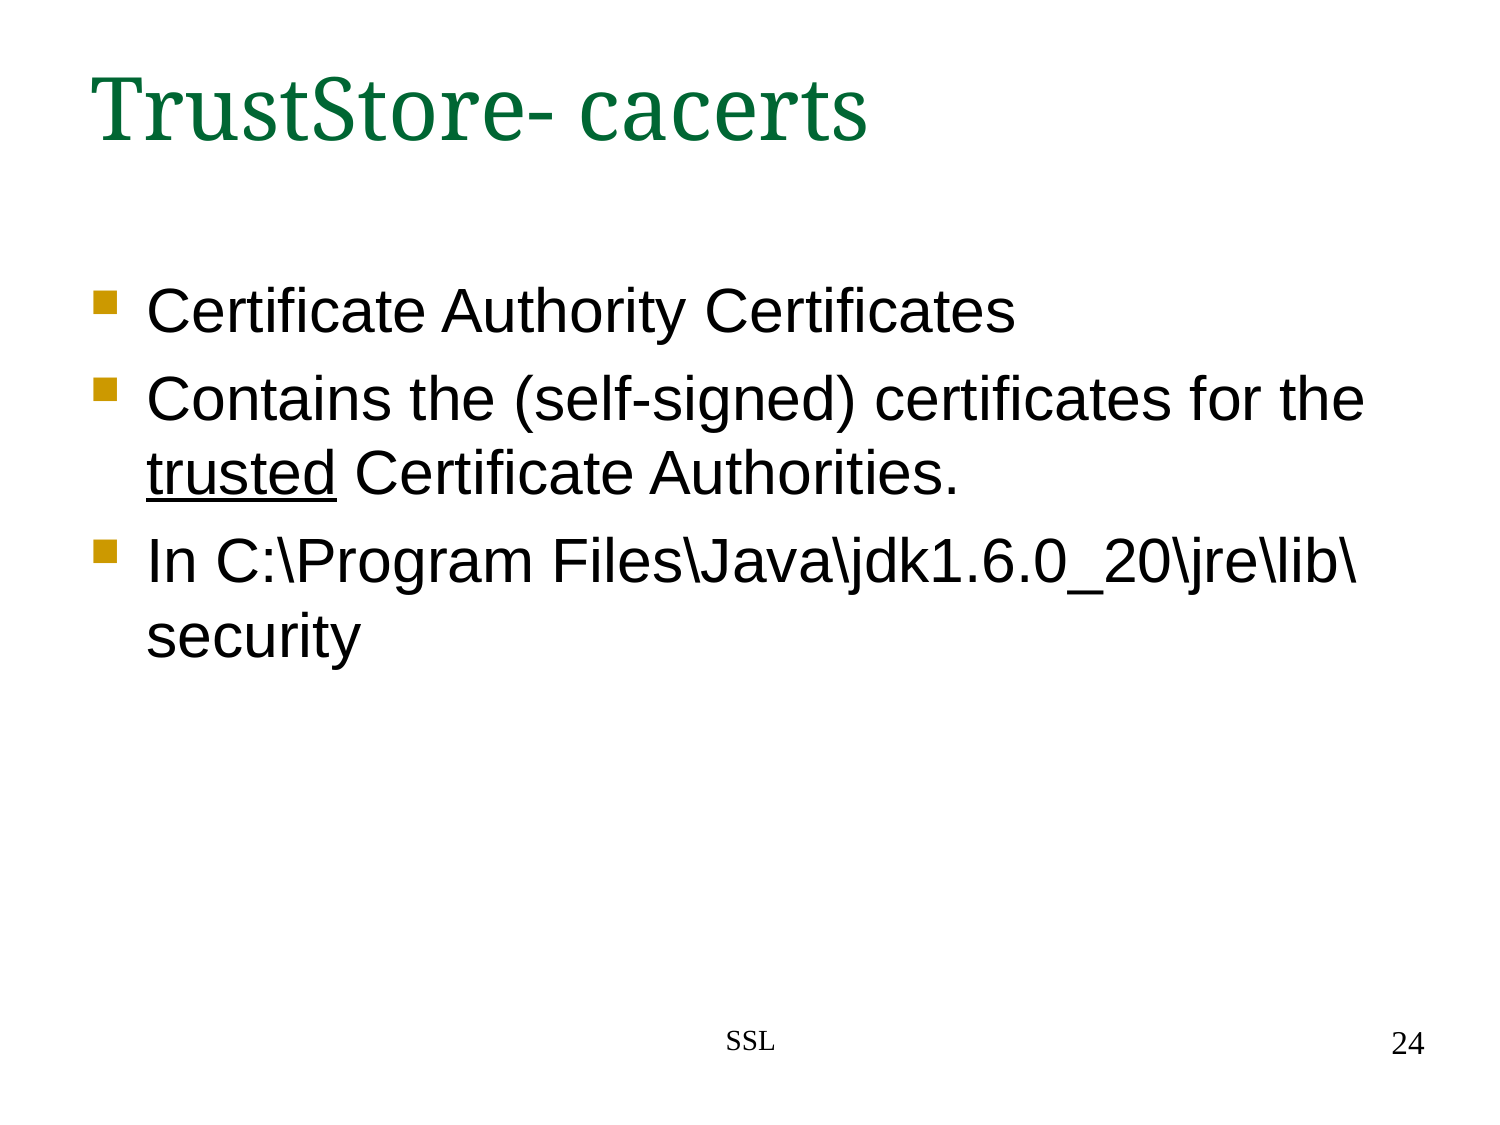

# TrustStore- cacerts
Certificate Authority Certificates
Contains the (self-signed) certificates for the trusted Certificate Authorities.
In C:\Program Files\Java\jdk1.6.0_20\jre\lib\security
SSL
24